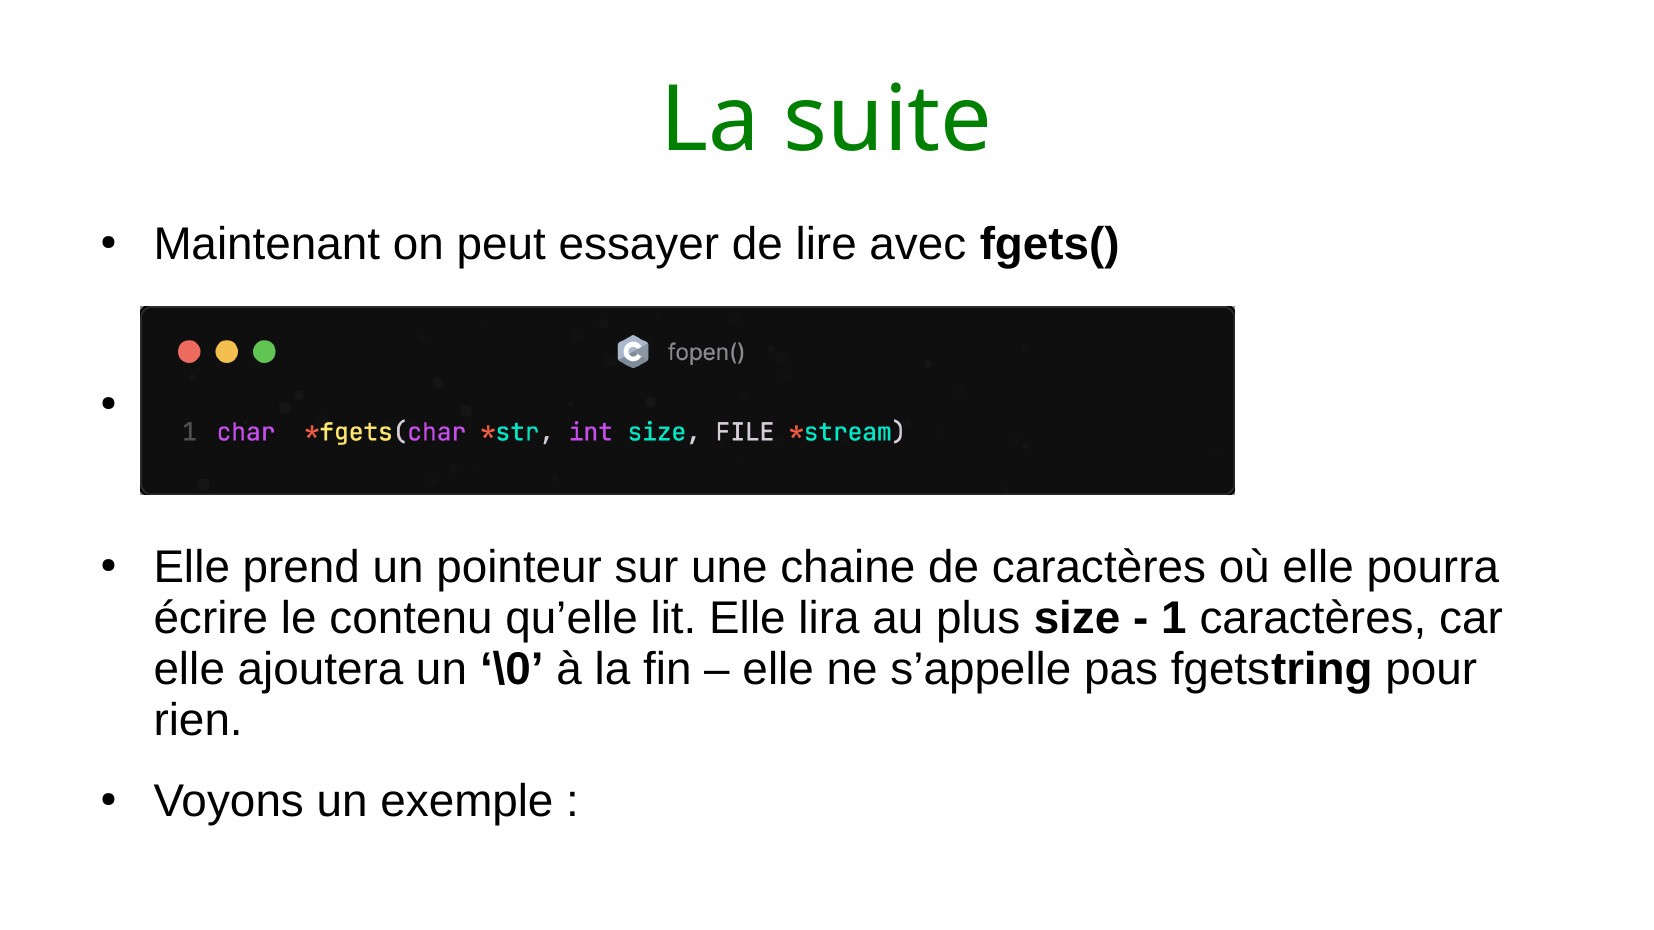

# La suite
Maintenant on peut essayer de lire avec fgets()
Elle prend un pointeur sur une chaine de caractères où elle pourra écrire le contenu qu’elle lit. Elle lira au plus size - 1 caractères, car elle ajoutera un ‘\0’ à la fin – elle ne s’appelle pas fgetstring pour rien.
Voyons un exemple :